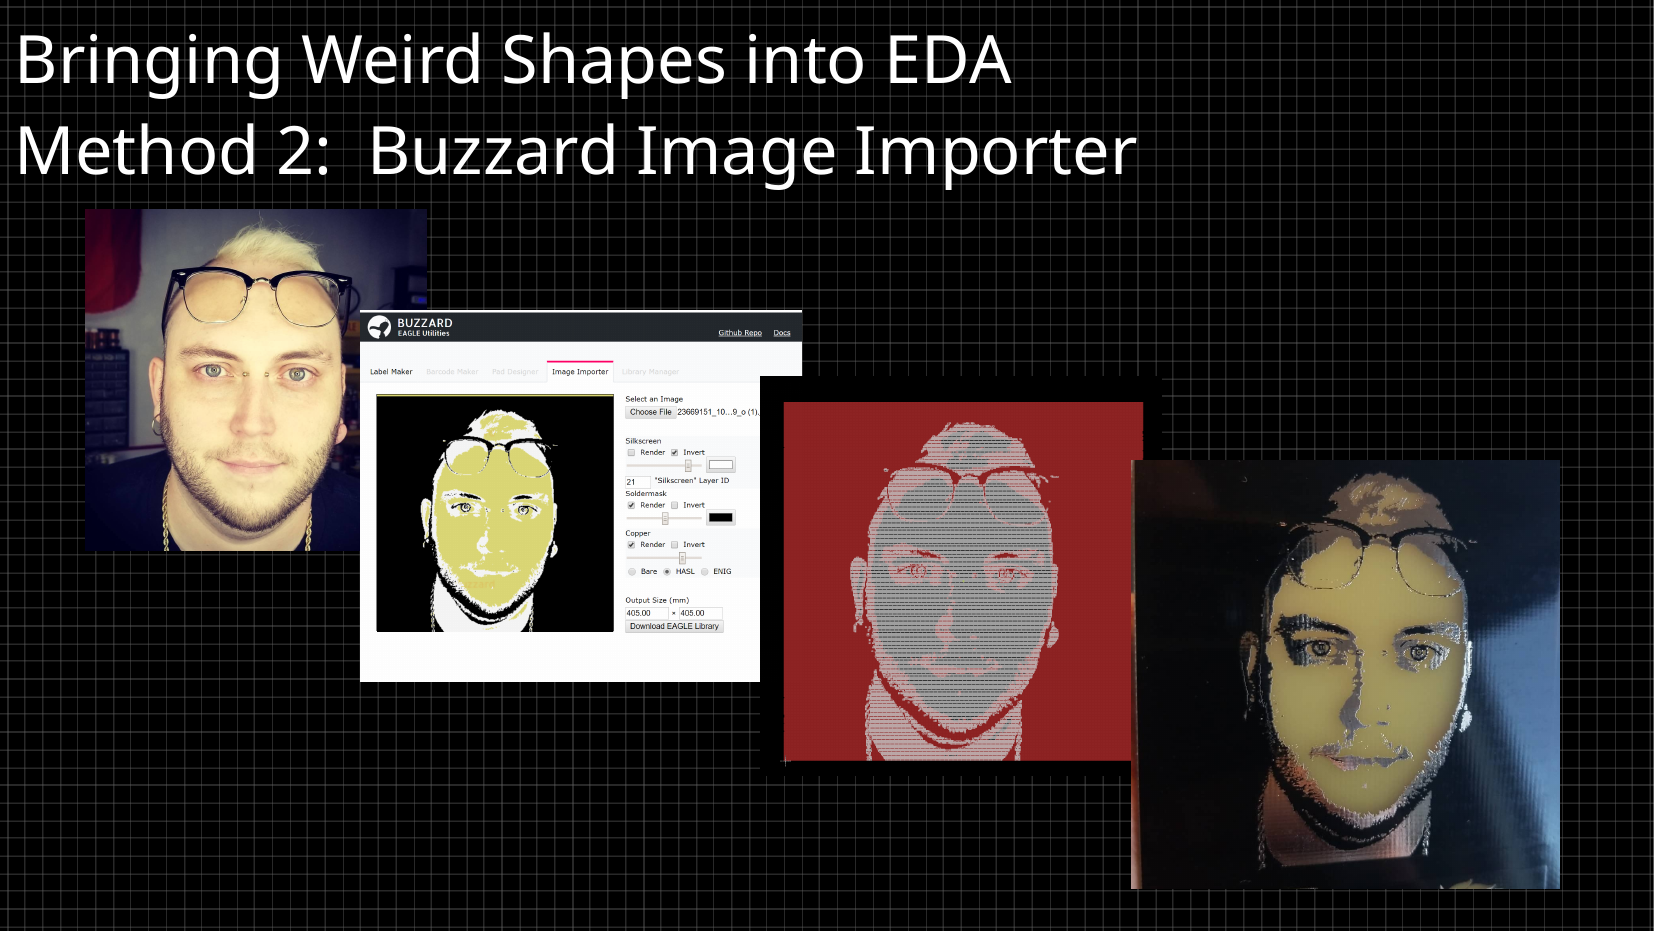

Bringing Weird Shapes into EDA
Method 2: Buzzard Image Importer